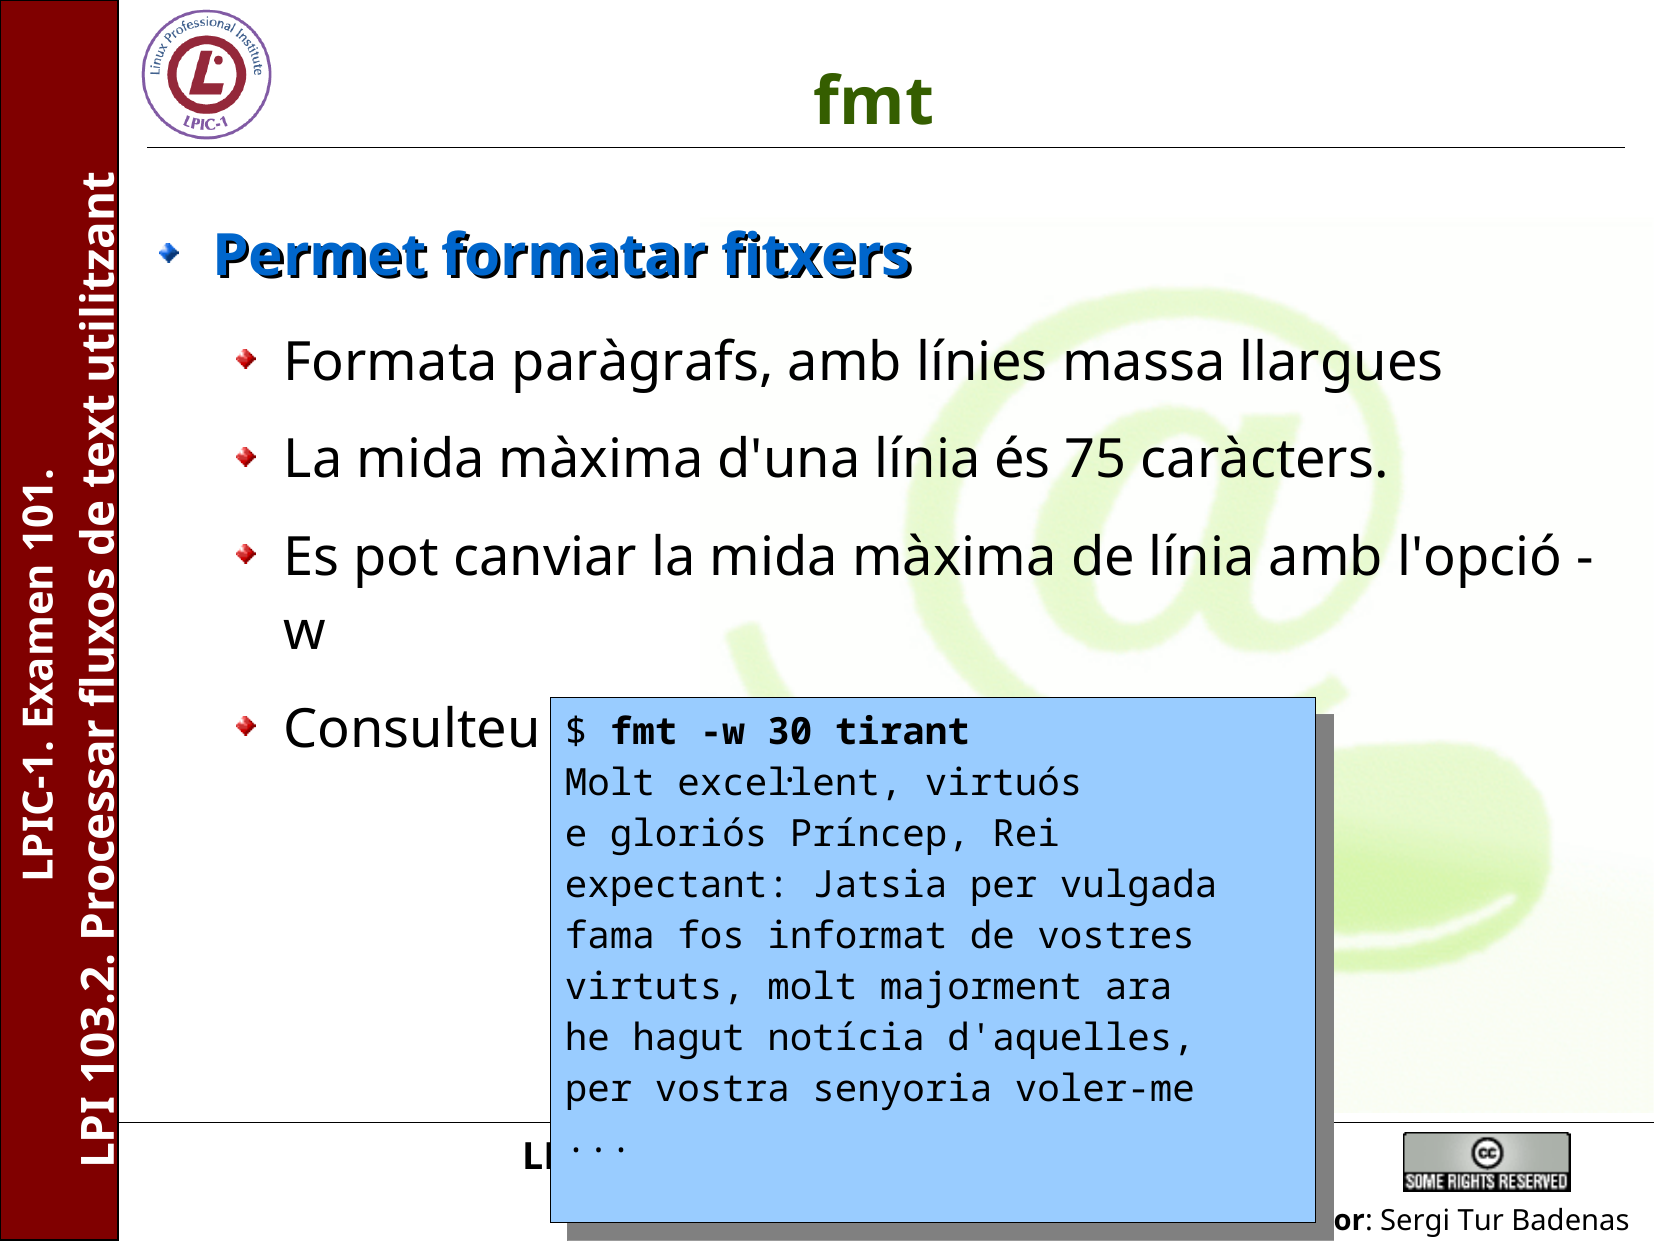

# fmt
Permet formatar fitxers
Formata paràgrafs, amb línies massa llargues
La mida màxima d'una línia és 75 caràcters.
Es pot canviar la mida màxima de línia amb l'opció -w
Consulteu fmt a la wiki del curs
$ fmt -w 30 tirant
Molt excel·lent, virtuós
e gloriós Príncep, Rei
expectant: Jatsia per vulgada
fama fos informat de vostres
virtuts, molt majorment ara
he hagut notícia d'aquelles,
per vostra senyoria voler-me
...